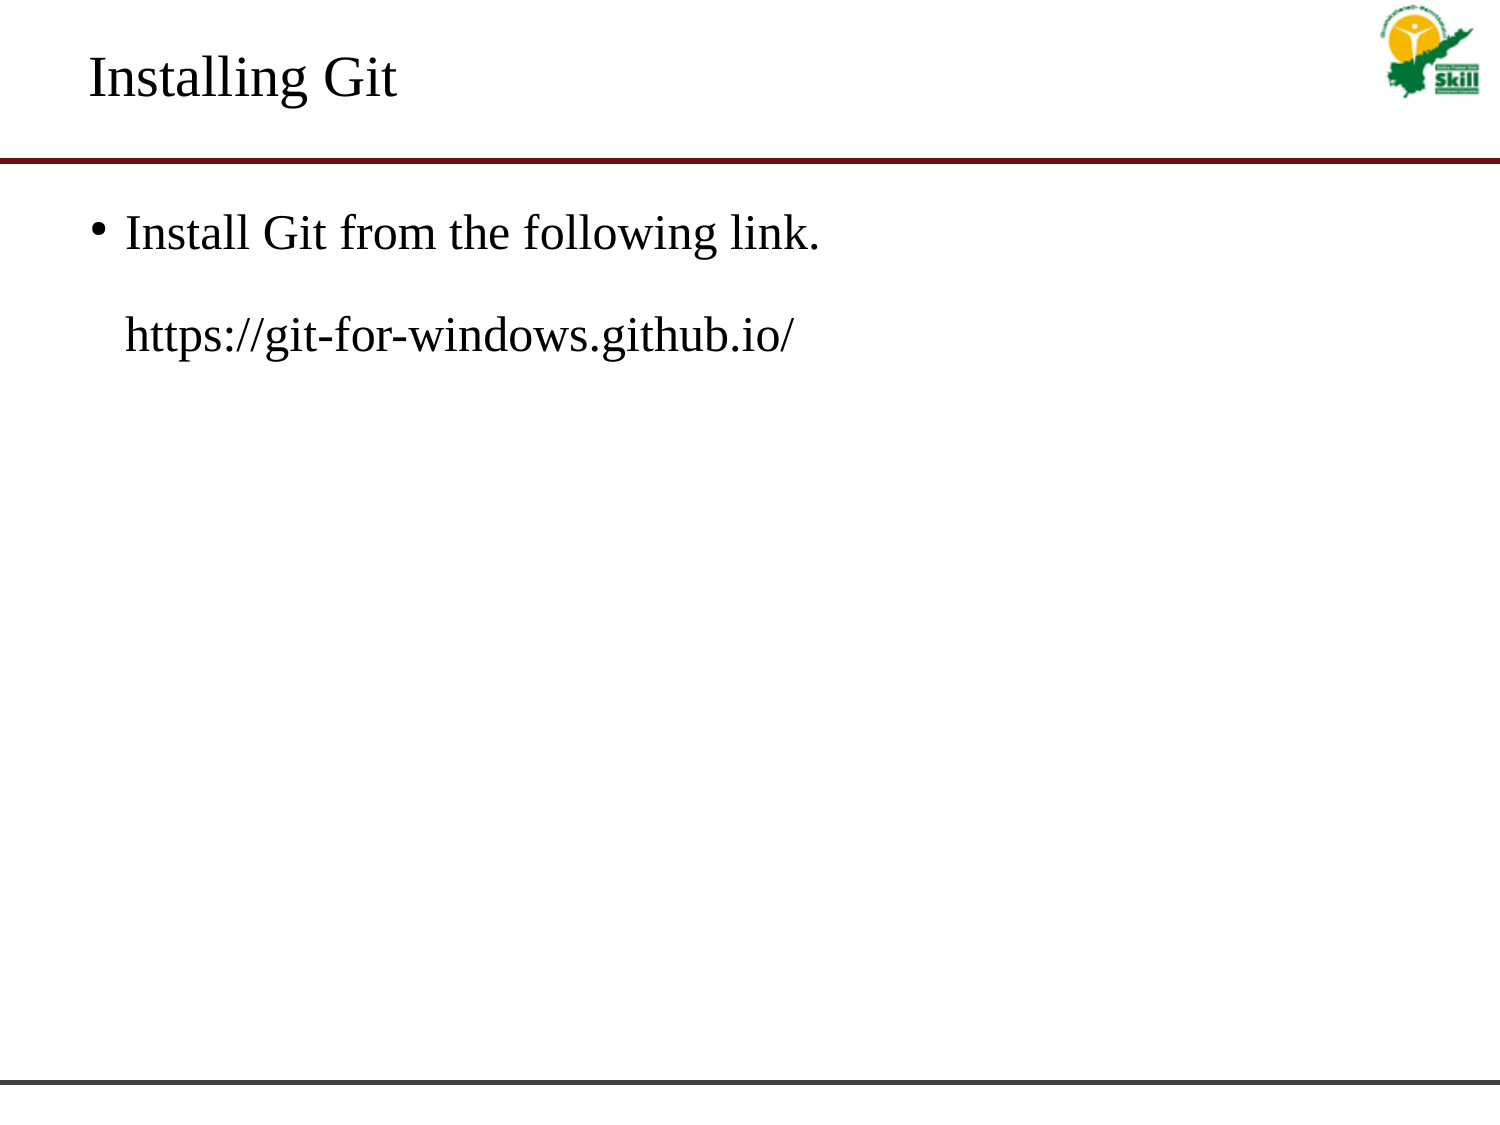

# Installing Git
Install Git from the following link.
https://git-for-windows.github.io/